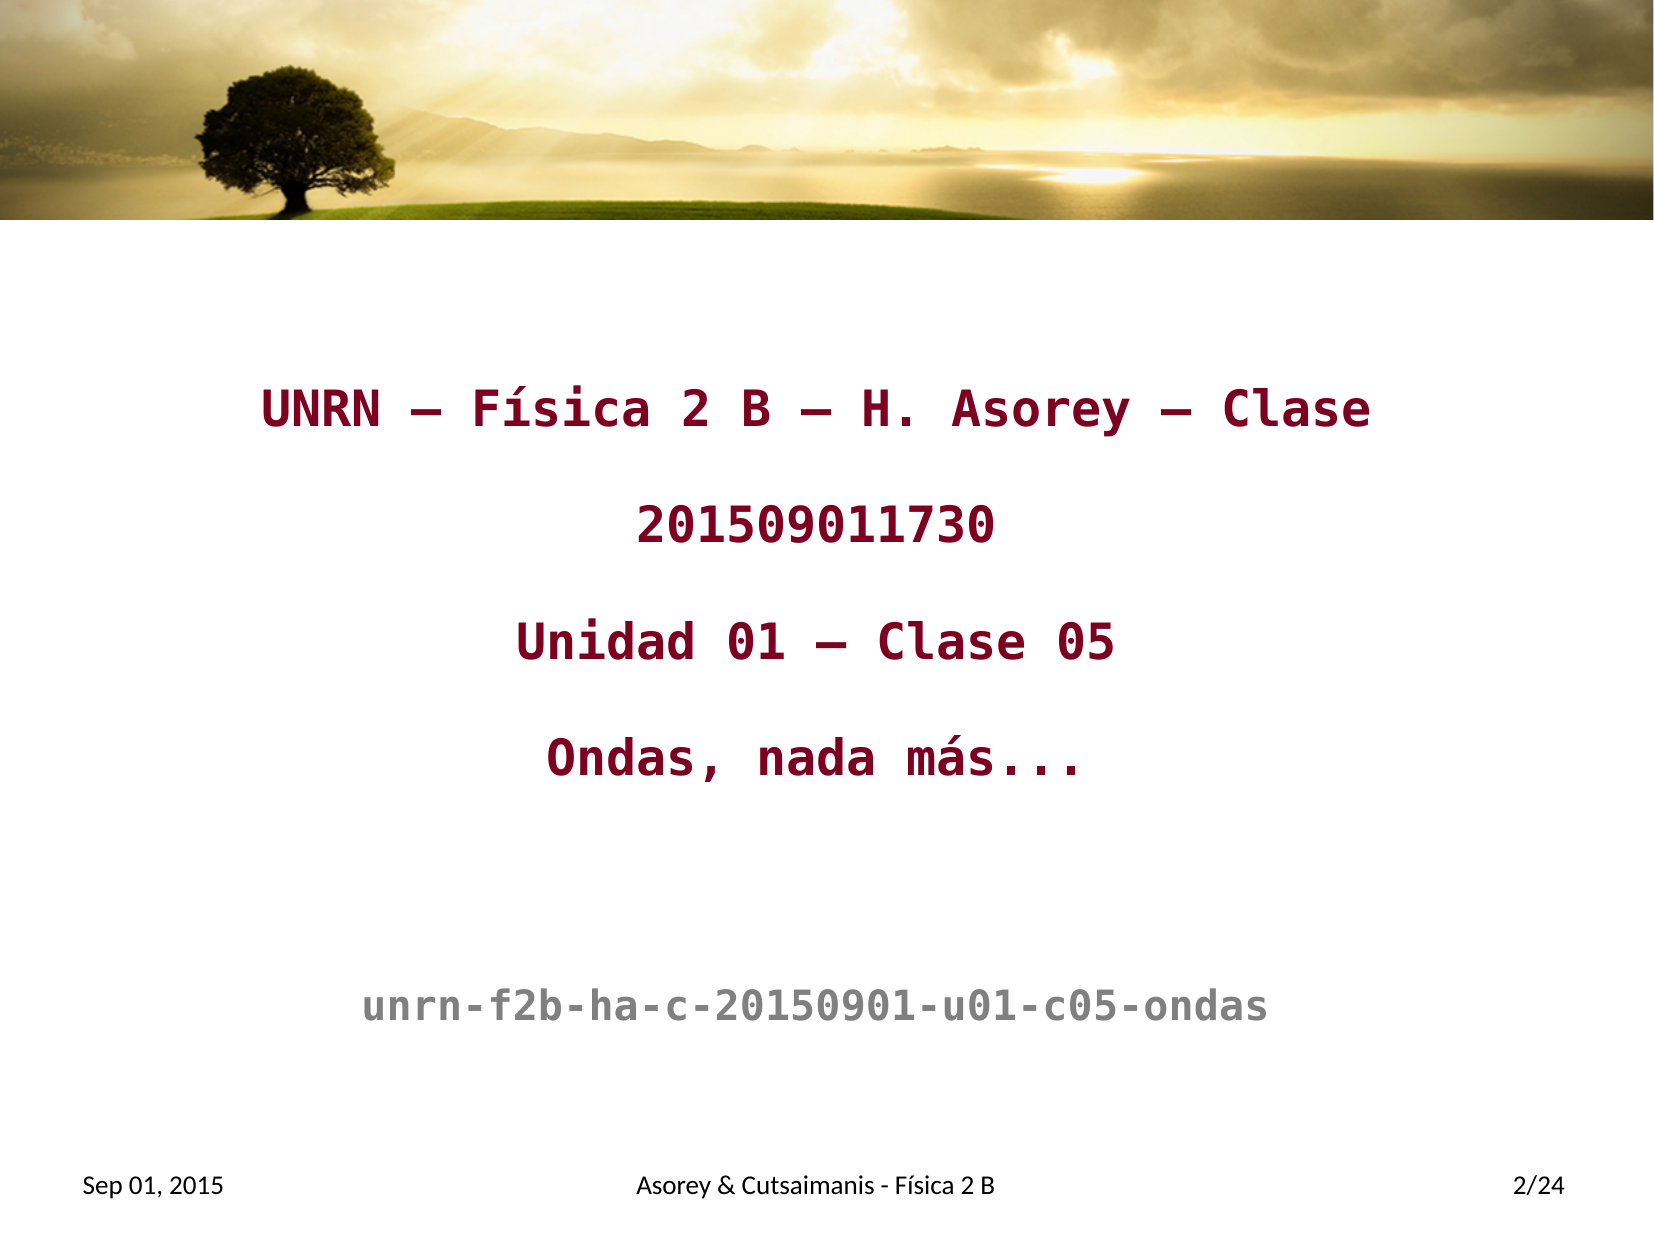

# UNRN – Física 2 B – H. Asorey – Clase
201509011730
Unidad 01 – Clase 05
Ondas, nada más...
unrn-f2b-ha-c-20150901-u01-c05-ondas
Sep 01, 2015
Asorey & Cutsaimanis - Física 2 B
2